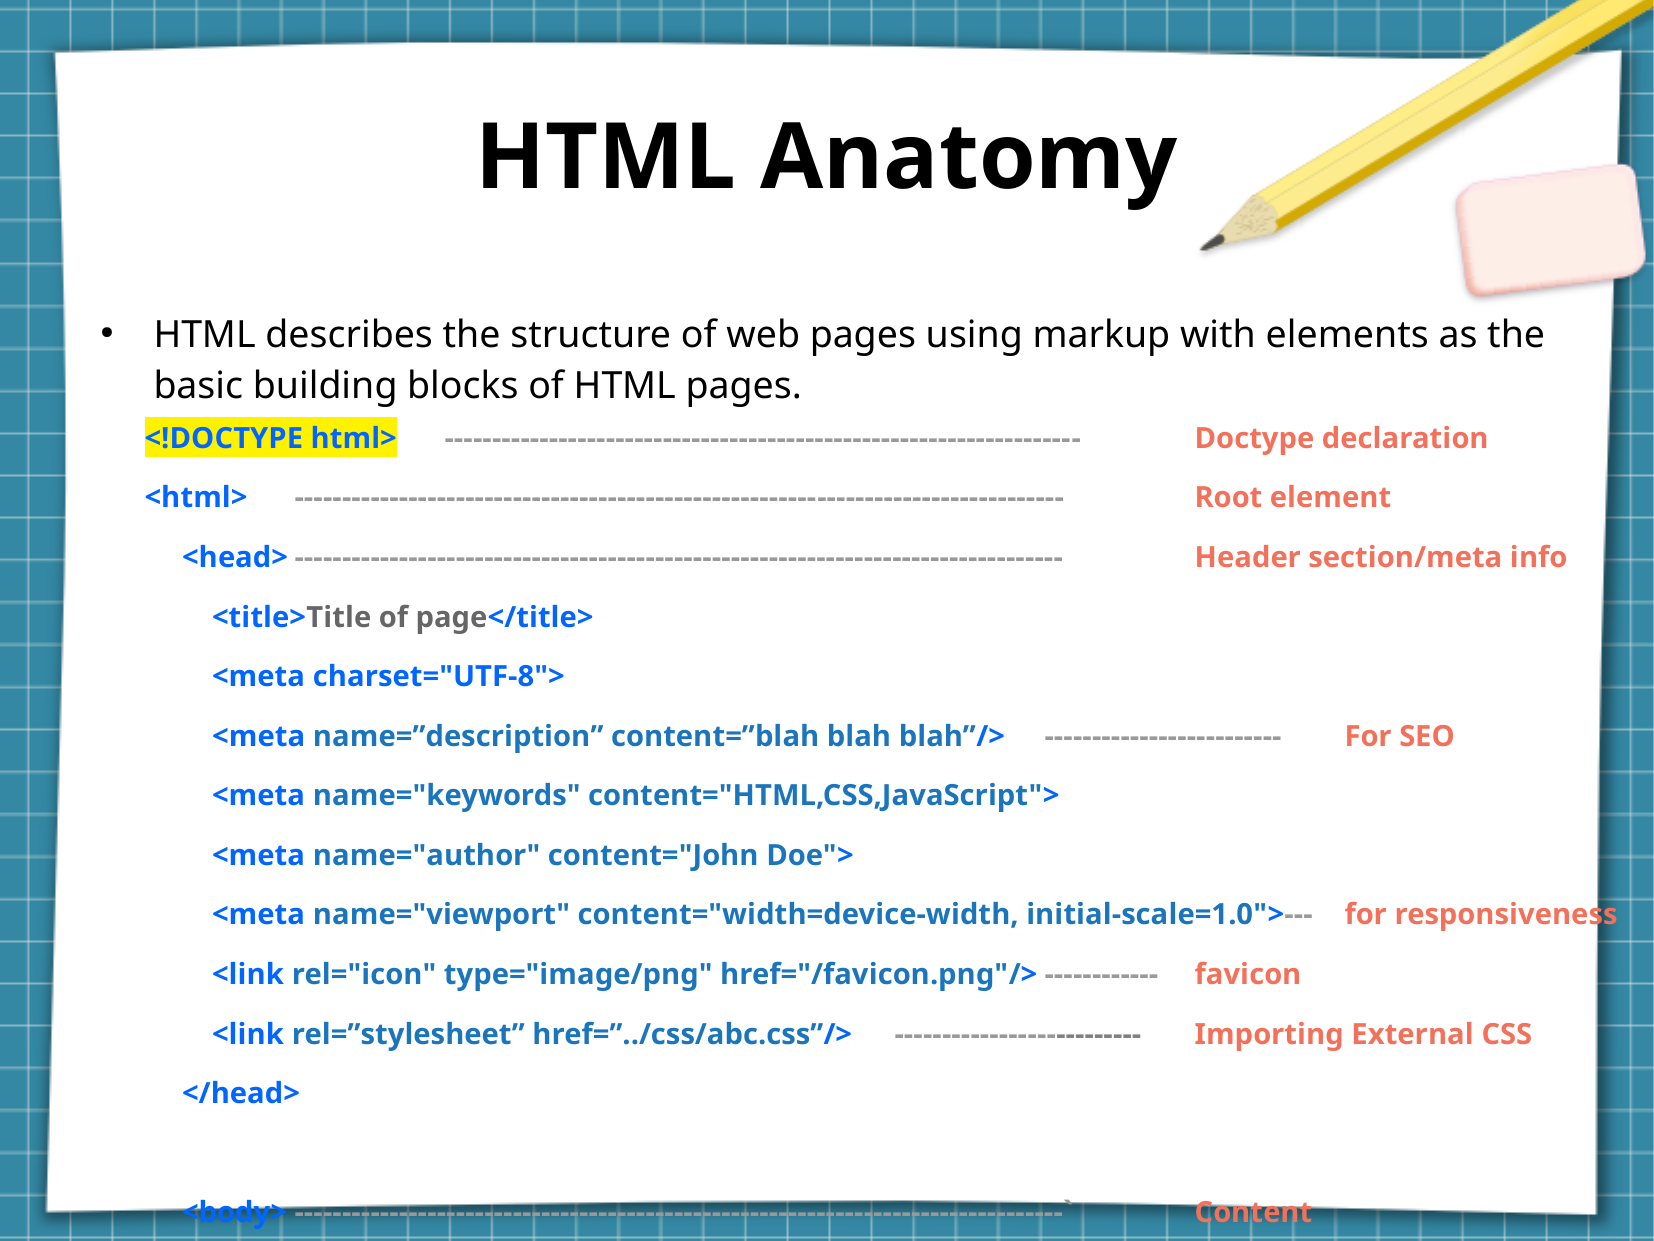

# HTML Anatomy
HTML describes the structure of web pages using markup with elements as the basic building blocks of HTML pages.
<!DOCTYPE html>	-------------------------------------------------------------------	Doctype declaration
<html>	---------------------------------------------------------------------------------	Root element
 <head>	---------------------------------------------------------------------------------	Header section/meta info
 <title>Title of page</title>
 <meta charset="UTF-8">
 <meta name=”description” content=”blah blah blah”/>	-------------------------	For SEO
 <meta name="keywords" content="HTML,CSS,JavaScript">
 <meta name="author" content="John Doe">
 <meta name="viewport" content="width=device-width, initial-scale=1.0">---	for responsiveness
 <link rel="icon" type="image/png" href="/favicon.png"/>	------------	favicon
 <link rel=”stylesheet” href=”../css/abc.css”/>	--------------------------	Importing External CSS
 </head>
 <body>	---------------------------------------------------------------------------------`	Content
 <p>This text is bold</p>
 <script src=”../abc/script.js”></script>	---------------------------------------	Importing JS file in the end
 </body>
</html>